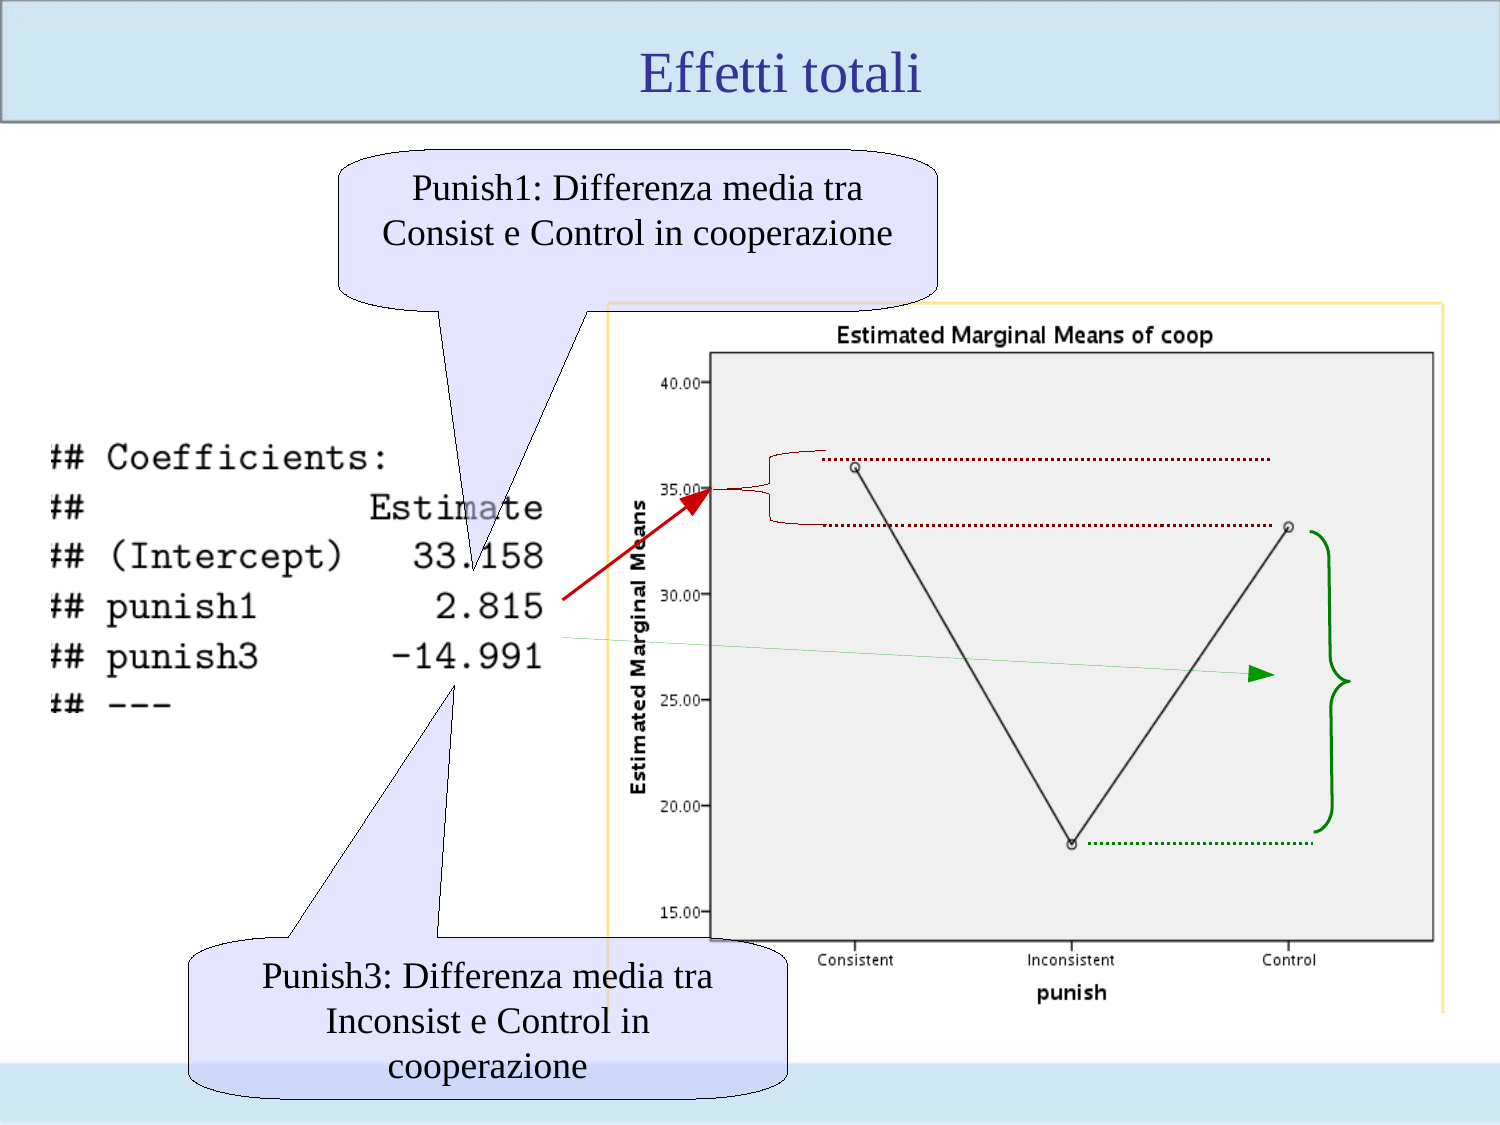

# Effetti totali
Punish1: Differenza media tra Consist e Control in cooperazione
Punish3: Differenza media tra Inconsist e Control in cooperazione